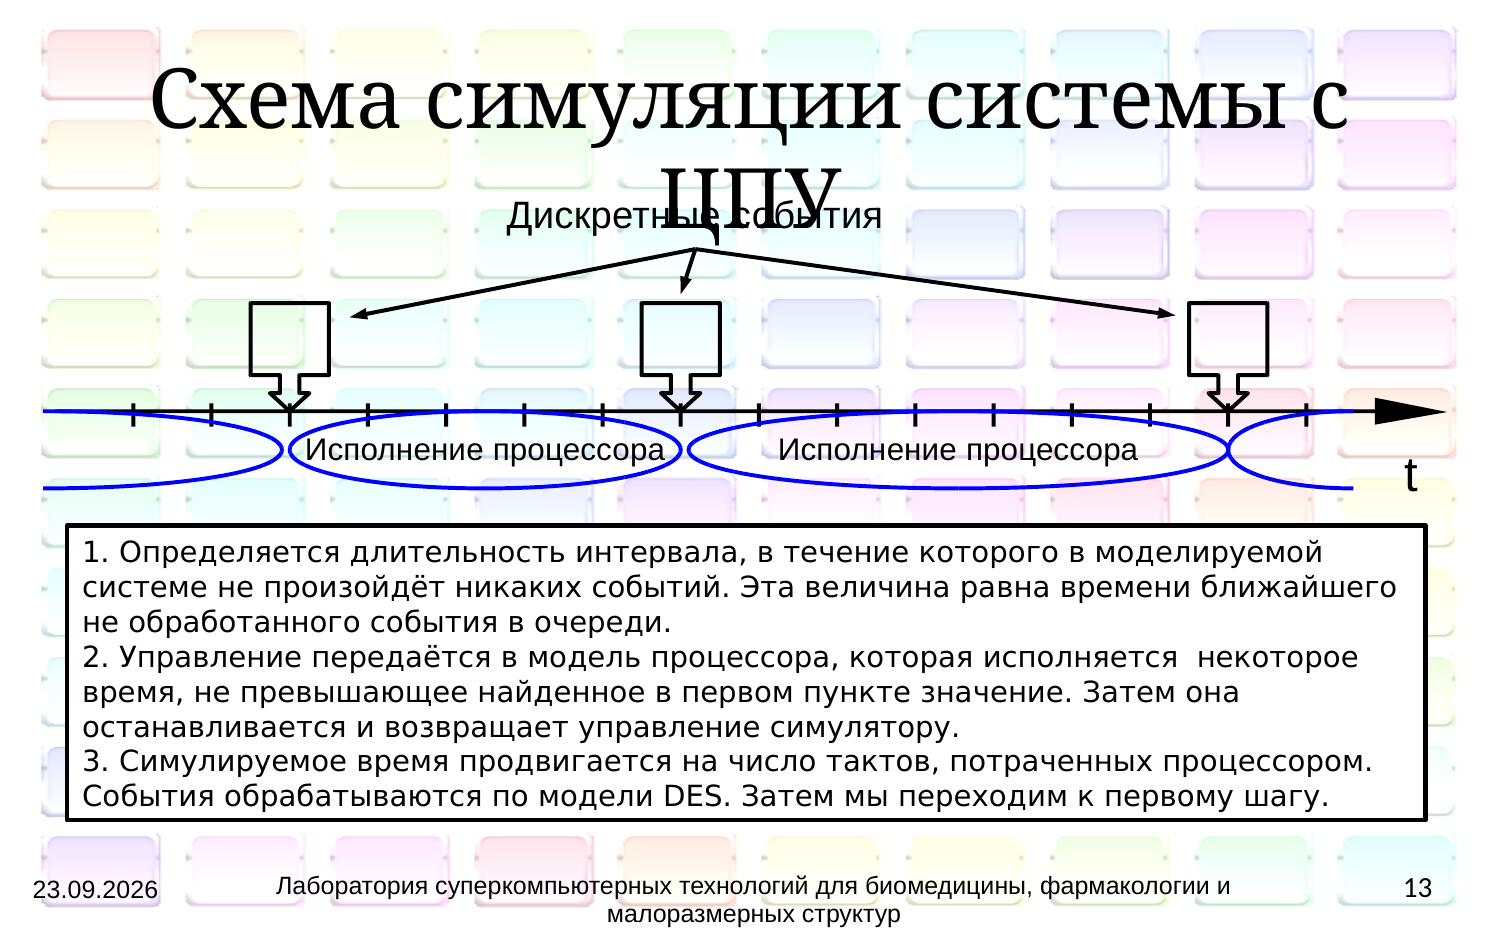

# Схема симуляции системы с ЦПУ
1. Определяется длительность интервала, в течение которого в моделируемой системе не произойдёт никаких событий. Эта величина равна времени ближайшего не обработанного события в очереди.
2. Управление передаётся в модель процессора, которая исполняется некоторое время, не превышающее найденное в первом пункте значение. Затем она останавливается и возвращает управление симулятору.
3. Симулируемое время продвигается на число тактов, потраченных процессором. События обрабатываются по модели DES. Затем мы переходим к первому шагу.
Лаборатория суперкомпьютерных технологий для биомедицины, фармакологии и малоразмерных структур
12